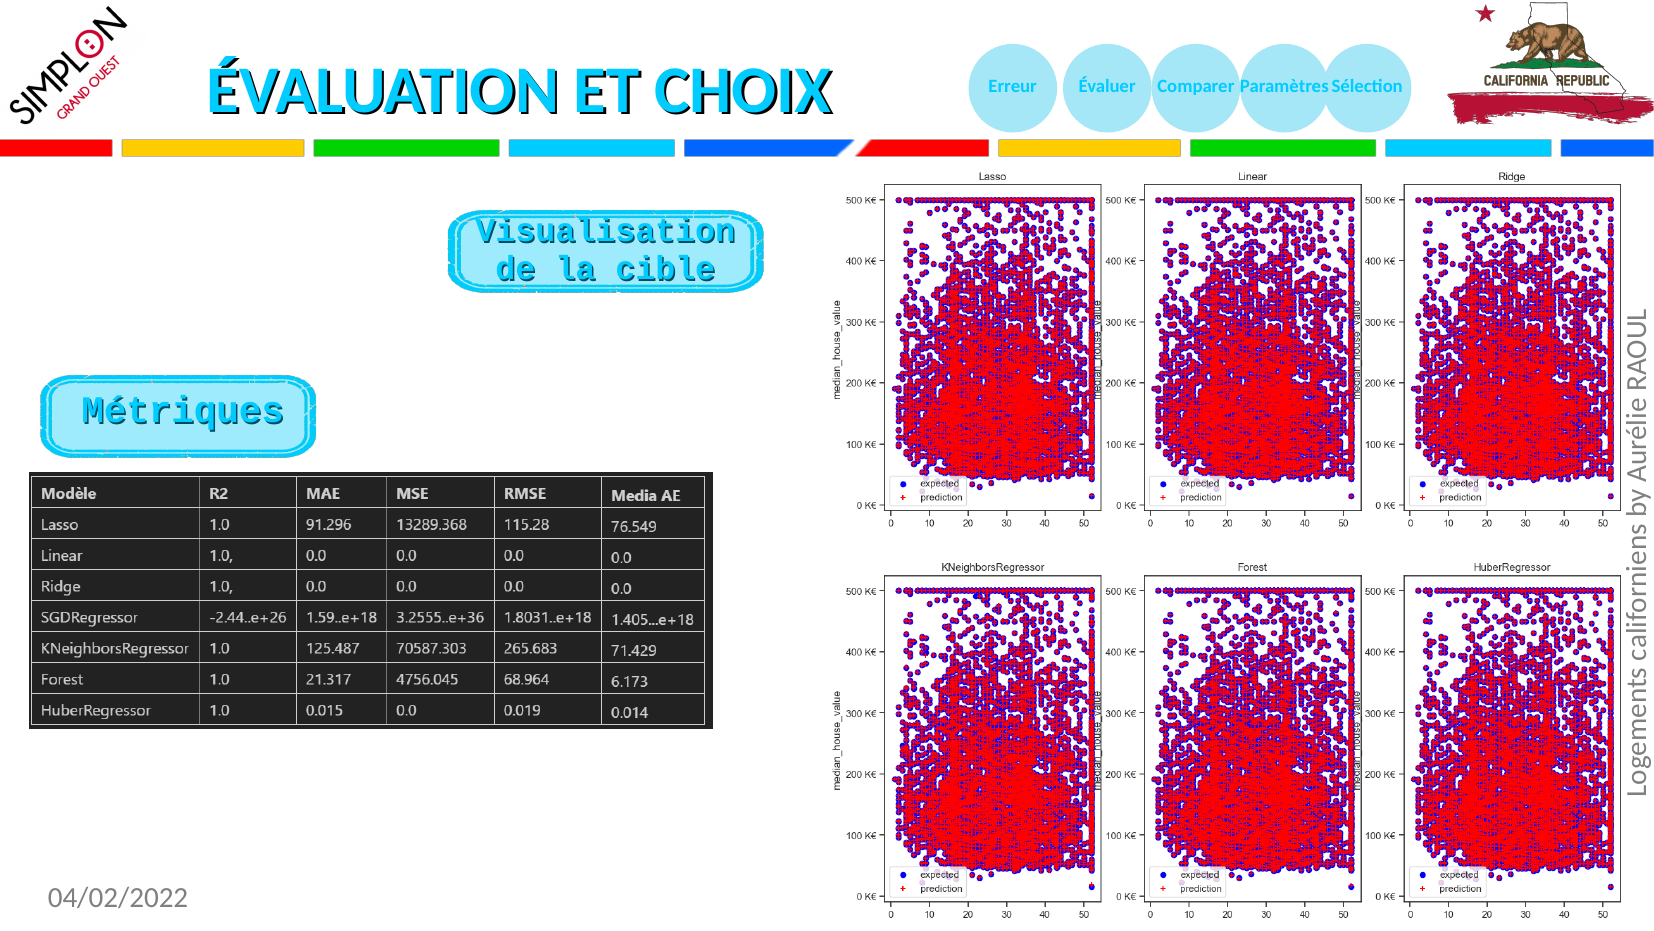

# ÉVALUATION ET CHOIX
Erreur
Évaluer
Comparer
Paramètres
Sélection
Visualisation de la cible
Métriques
16